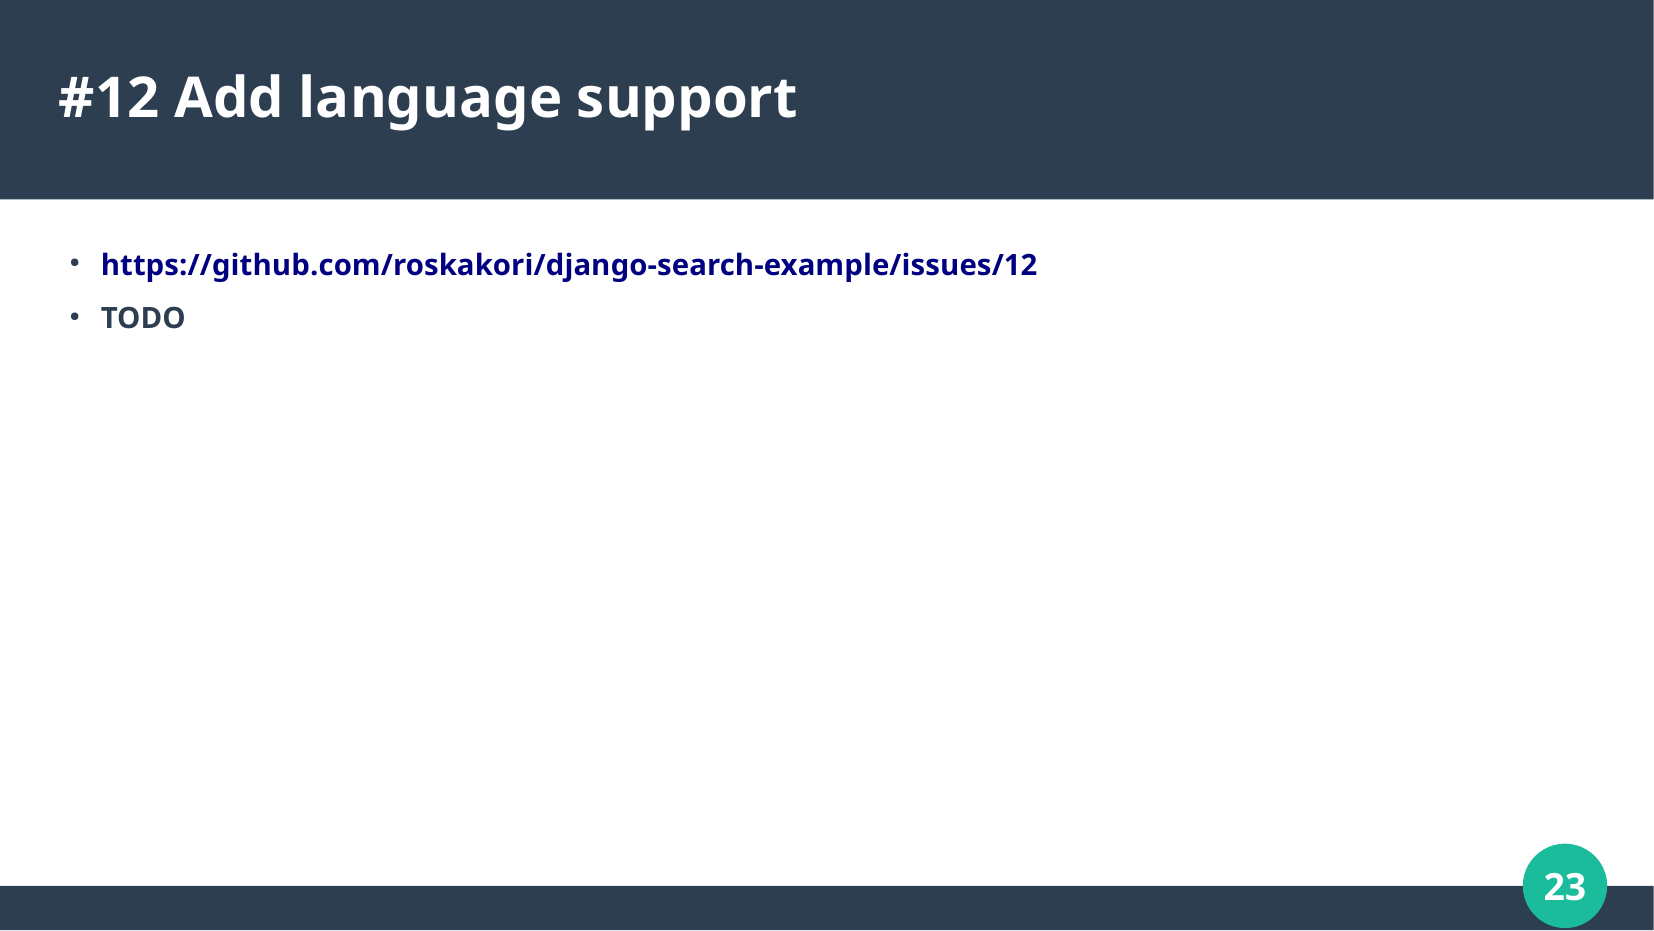

# #12 Add language support
https://github.com/roskakori/django-search-example/issues/12
TODO